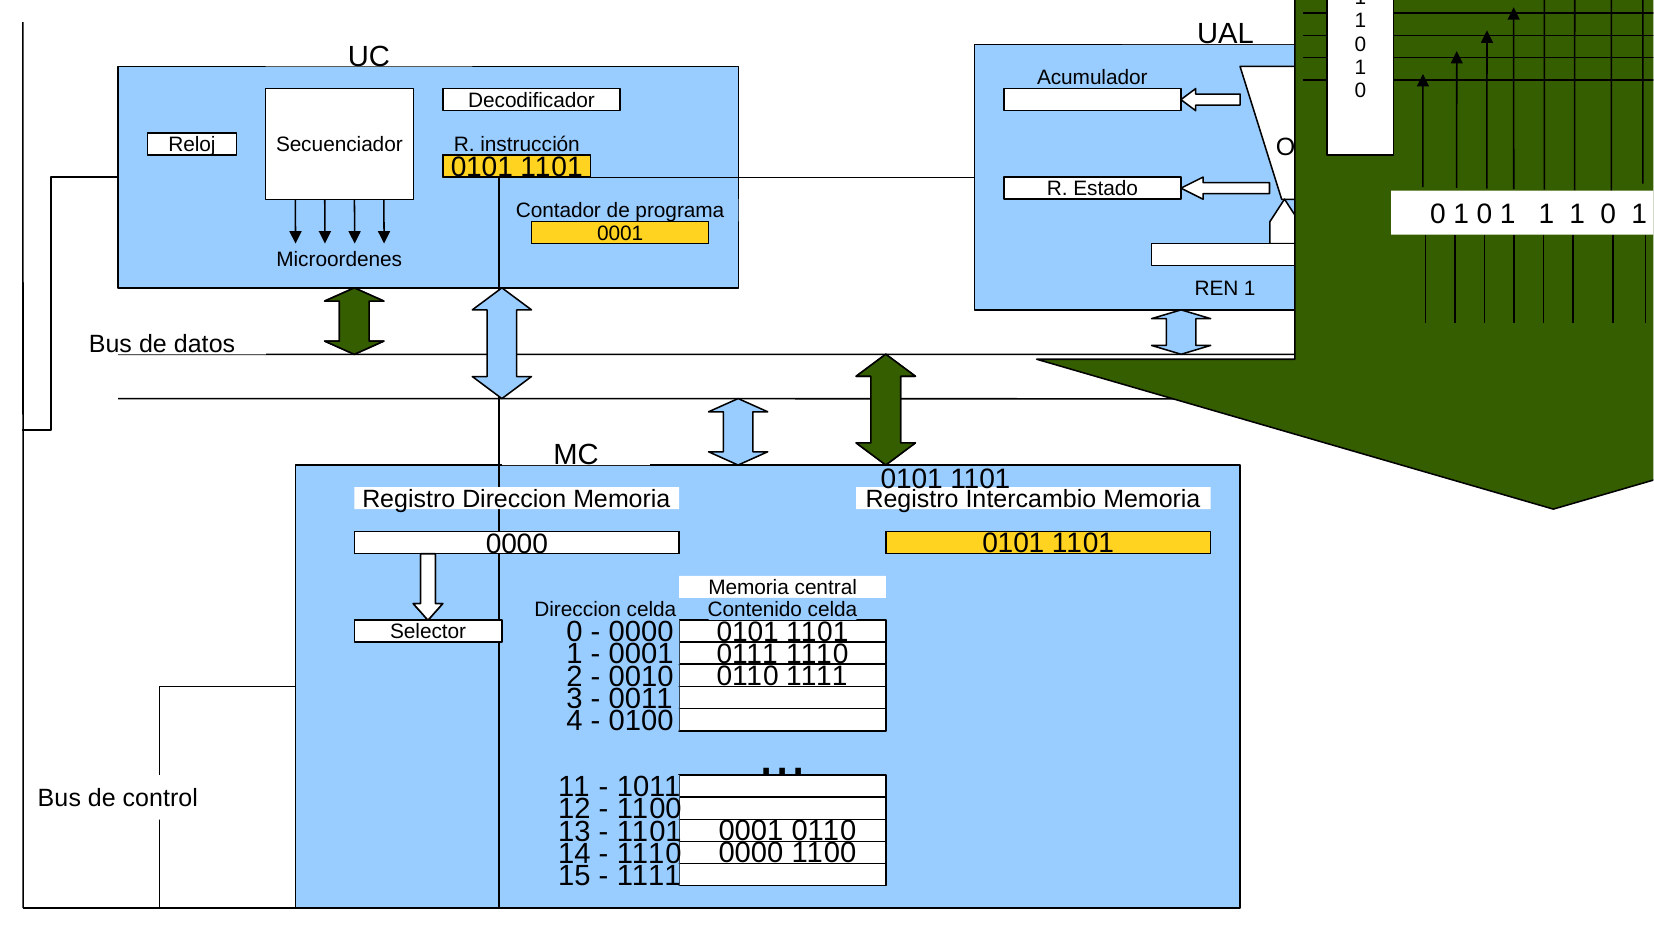

FASE DE BÚSQUEDA
		2) Se transfiere la instrucción desde el RIM (Registro de Intercambio de
 Memoria) al registro de instrucción. El decodificador procede a interpretar la instrucción
del registro de instrucción y queda dispuesta la activación de la UAL.
		3) El registro contador de programa se autoincrementa en 1 para
apuntar a la próxima instrucción a ejecutar
1
0
1
1
1
0
1
0
0 1 0 1 1 1 0 1
0101 1101
UAL
UC
Acumulador
Circuito
Operacional
Secuenciador
Decodificador
Reloj
R. instrucción
0101 1101
R. Estado
Contador de programa
0000
0001
Microordenes
REN 1
REN 2
Bus de datos
Bus de direcciones
MC
Registro Direccion Memoria
Registro Intercambio Memoria
0000
0101 1101
Memoria central
Direccion celda
Contenido celda
0 - 0000
Selector
0101 1101
1 - 0001
0111 1110
2 - 0010
0110 1111
3 - 0011
4 - 0100
...
11 - 1011
Bus de control
12 - 1100
13 - 1101
 0001 0110
14 - 1110
 0000 1100
15 - 1111